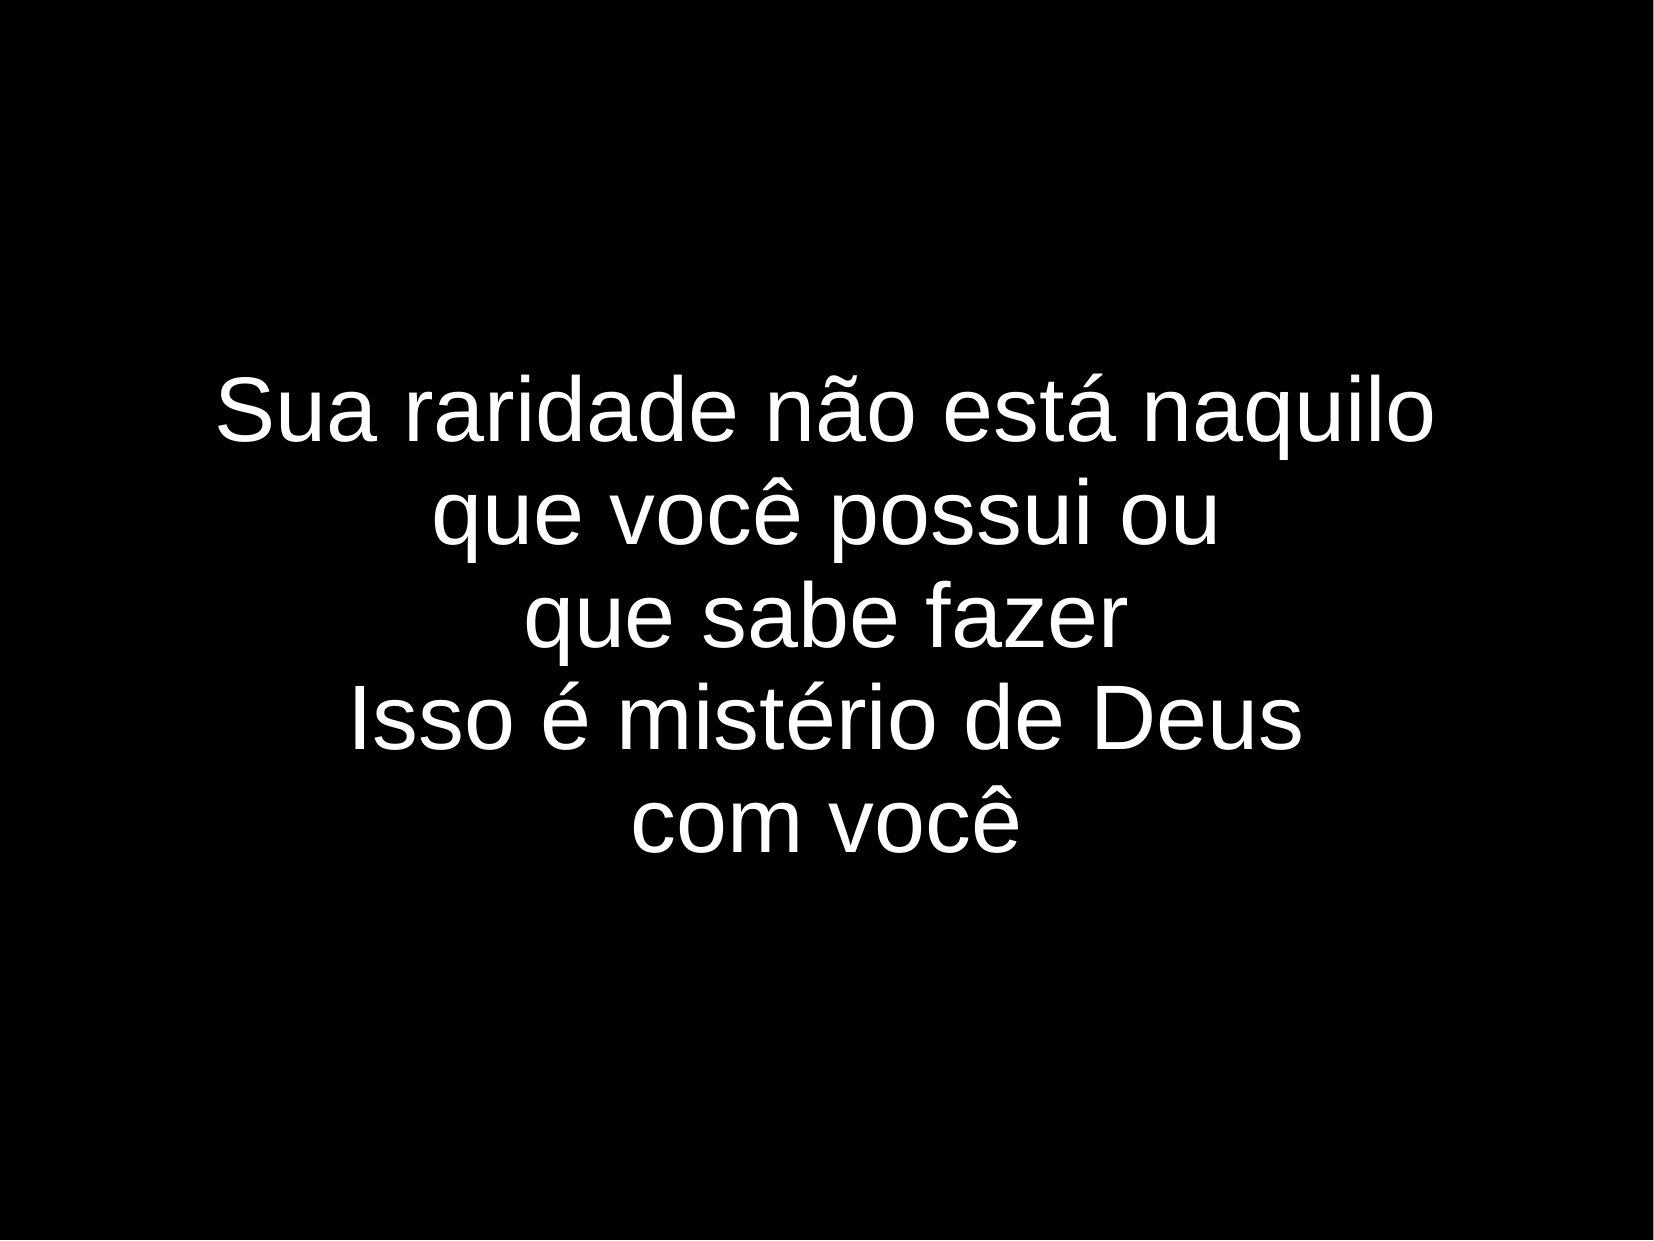

# Sua raridade não está naquilo
que você possui ou
que sabe fazer
Isso é mistério de Deus
com você